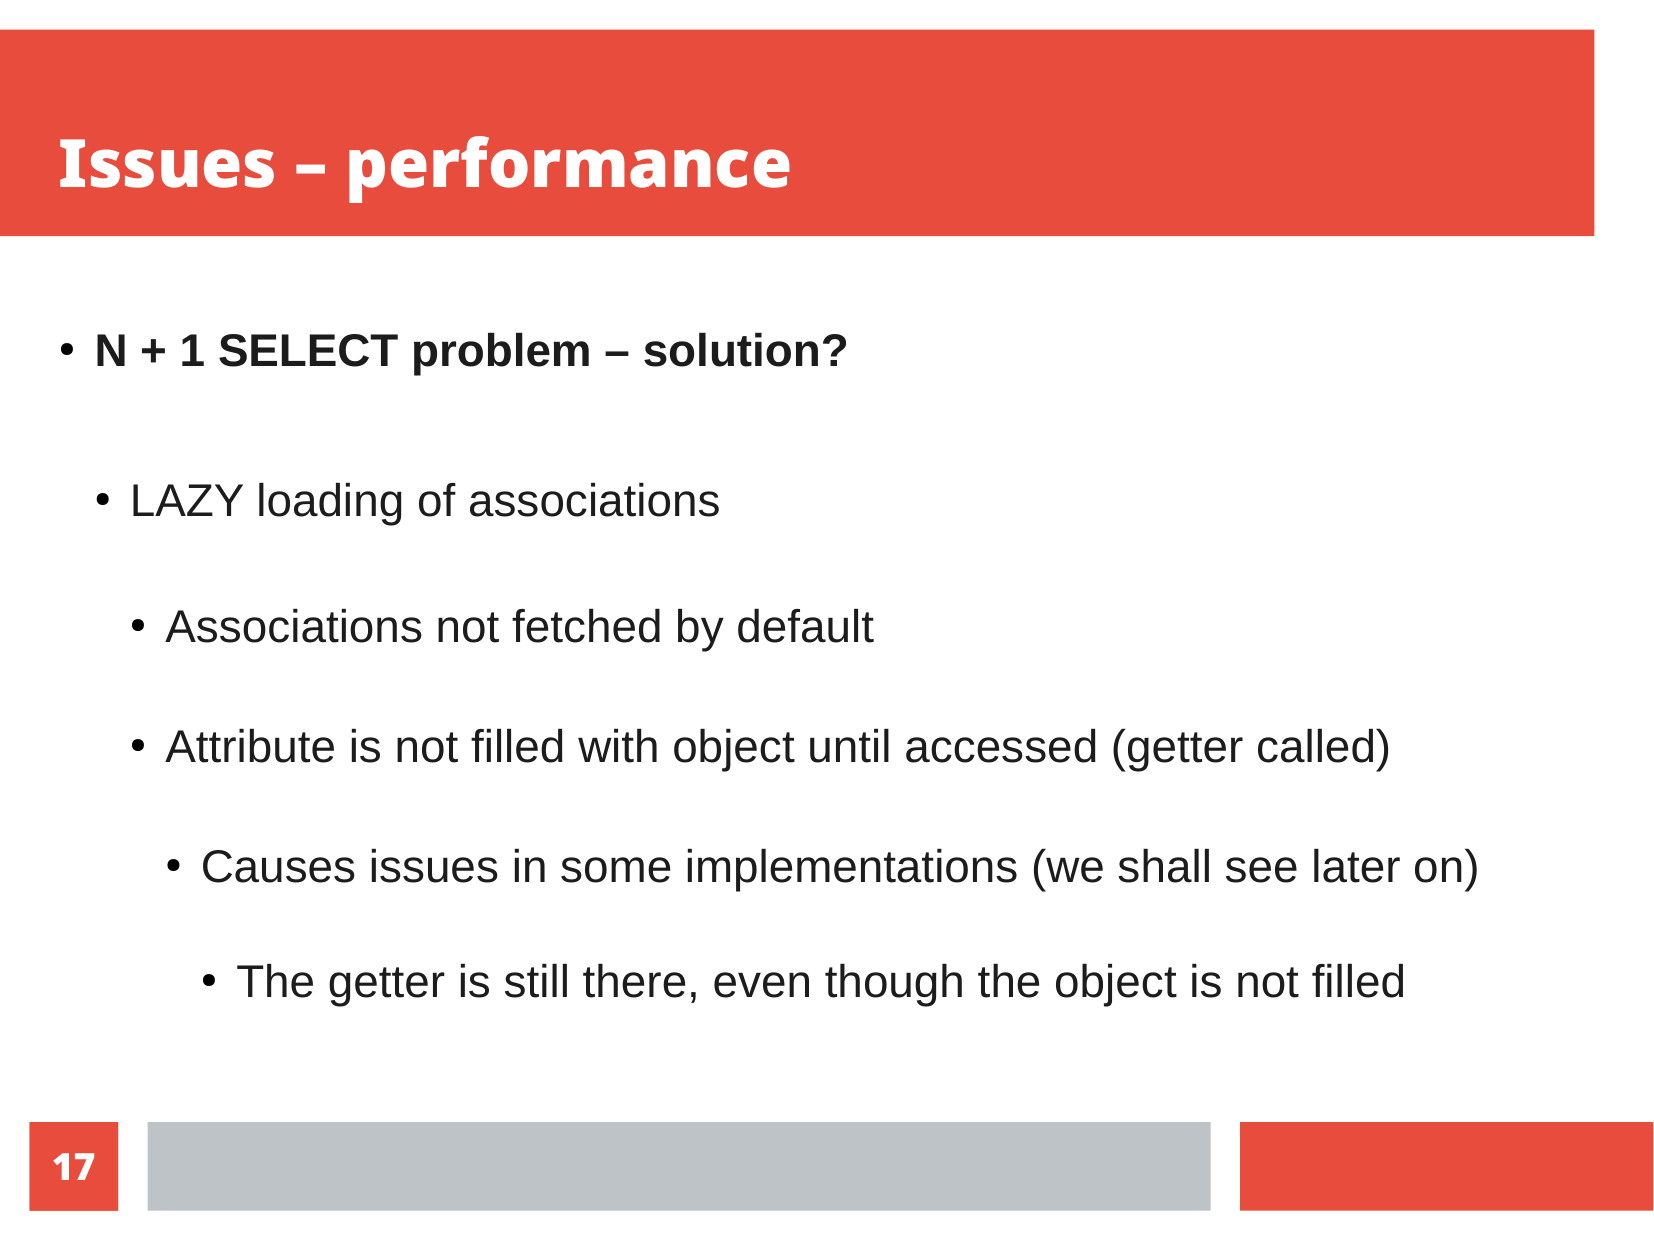

# Issues – performance
N + 1 SELECT problem – solution?
LAZY loading of associations
Associations not fetched by default
Attribute is not filled with object until accessed (getter called)
Causes issues in some implementations (we shall see later on)
The getter is still there, even though the object is not filled
17